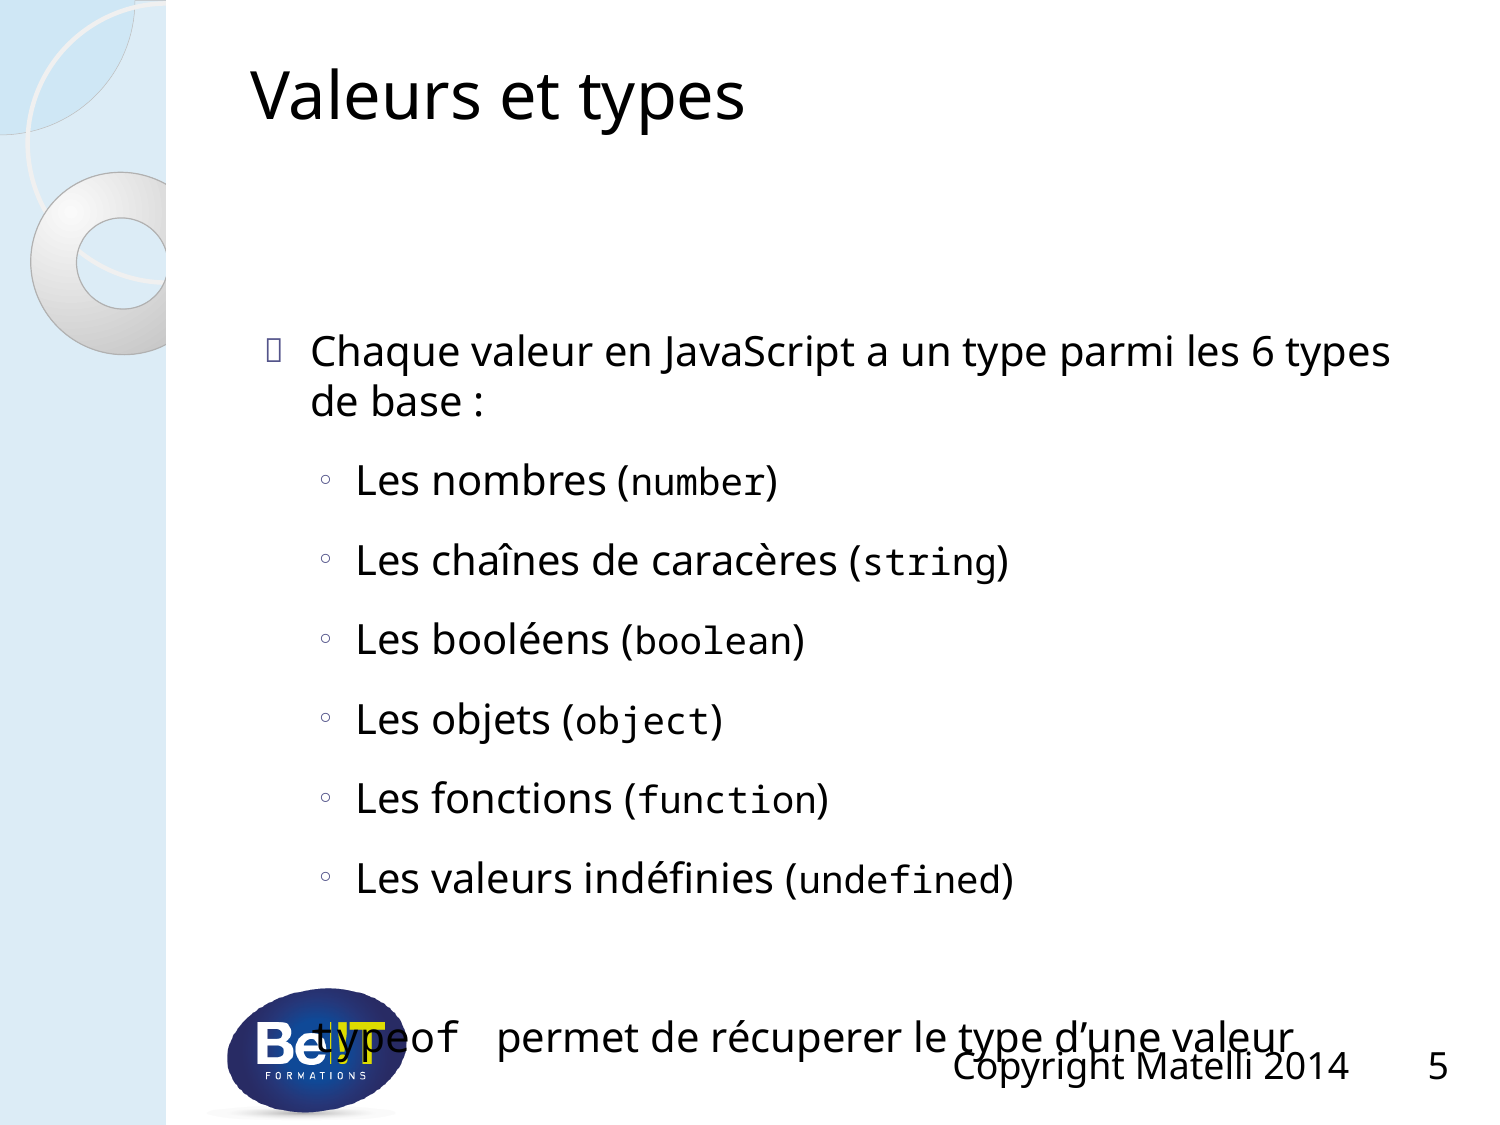

# Valeurs et types
Chaque valeur en JavaScript a un type parmi les 6 types de base :
Les nombres (number)
Les chaînes de caracères (string)
Les booléens (boolean)
Les objets (object)
Les fonctions (function)
Les valeurs indéfinies (undefined)
typeof permet de récuperer le type d’une valeur
Copyright Matelli 2014